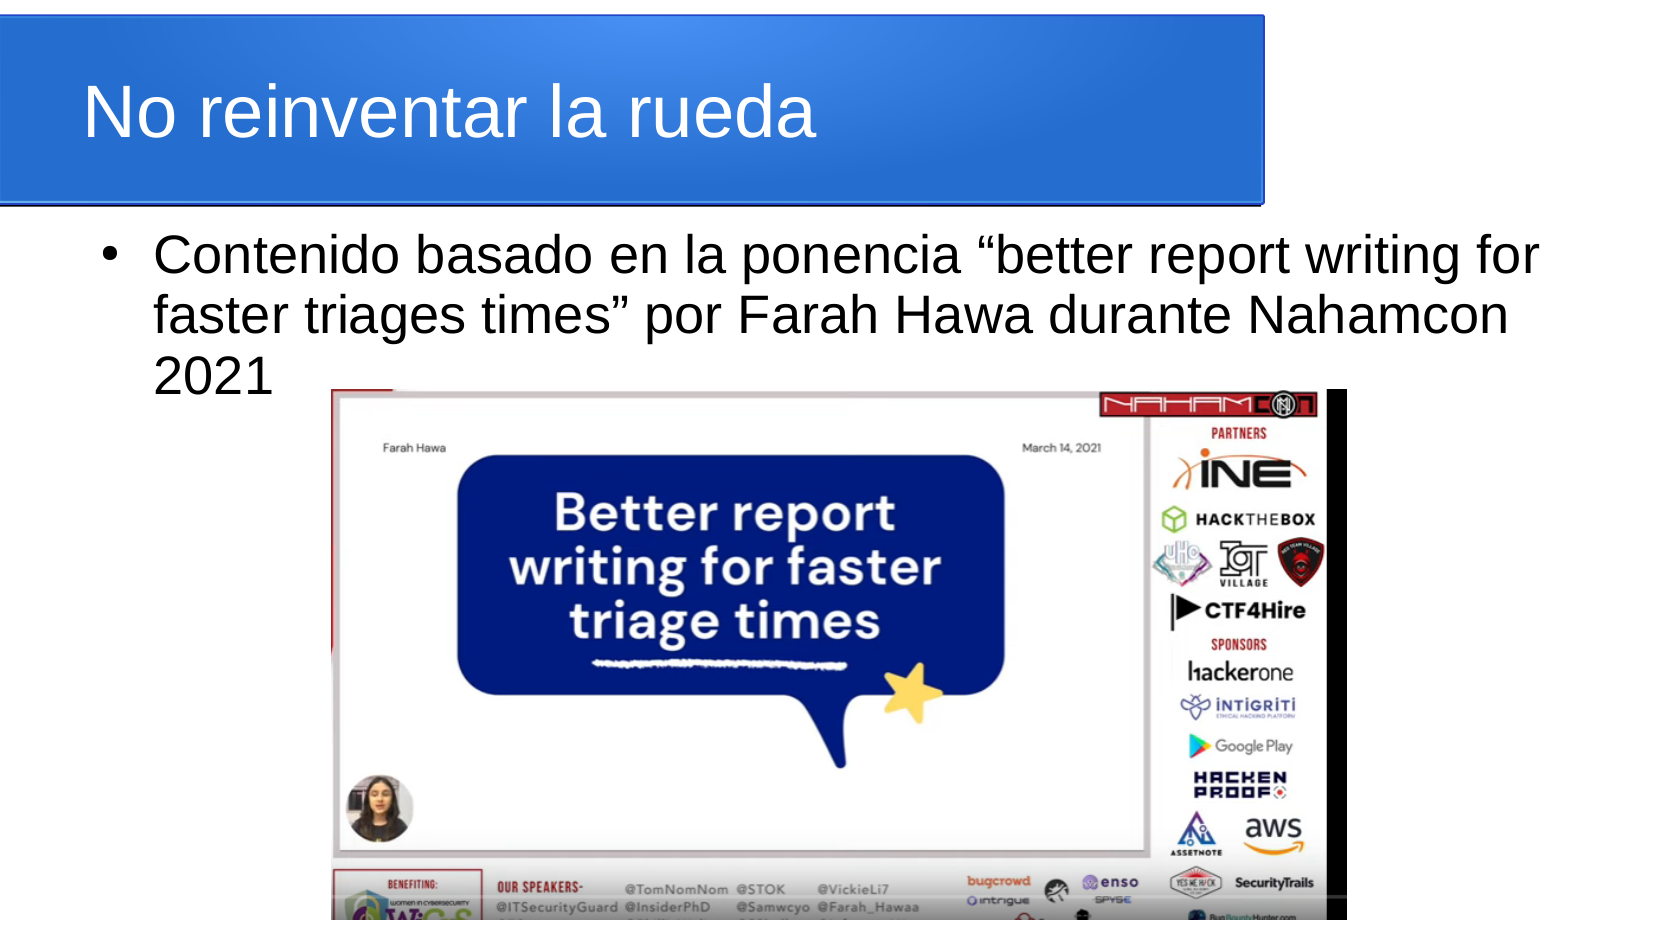

# No reinventar la rueda
Contenido basado en la ponencia “better report writing for faster triages times” por Farah Hawa durante Nahamcon 2021